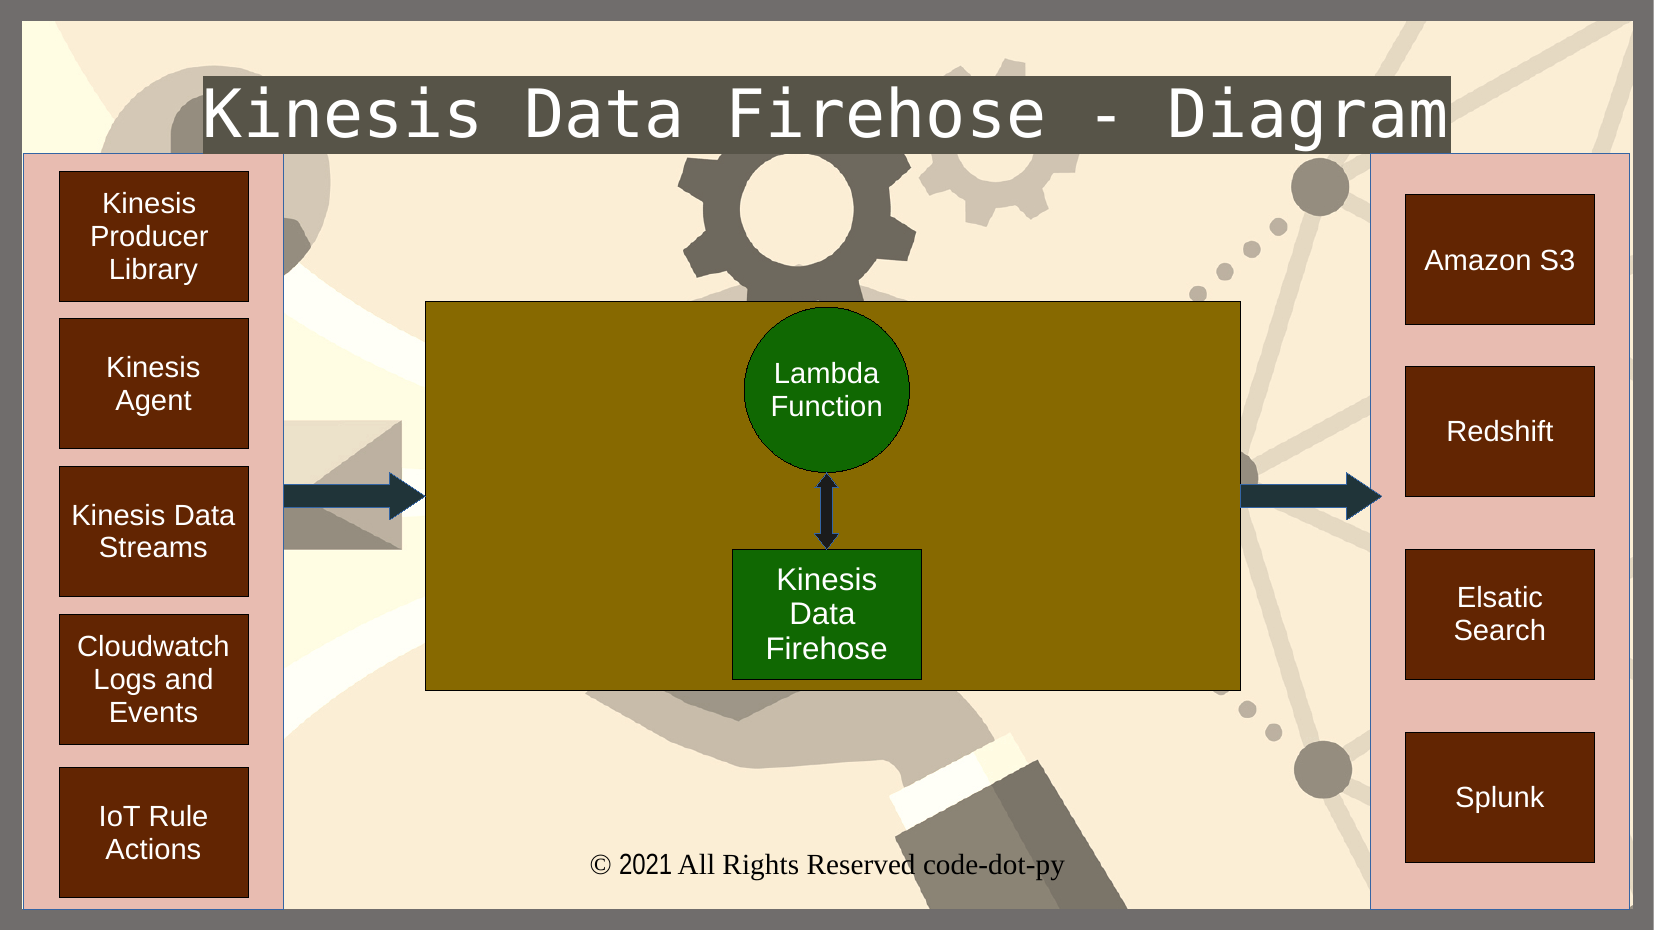

# Kinesis Data Firehose - Diagram
Click
streams
Kinesis
Producer
Library
Amazon S3
Lambda
Function
IoT
devices
Kinesis
Agent
Redshift
Metrics
& Logs
Kinesis Data
Streams
Kinesis
Data
Firehose
Elsatic
Search
Metrics
& Logs
Cloudwatch
Logs and
Events
Splunk
IoT Rule
Actions